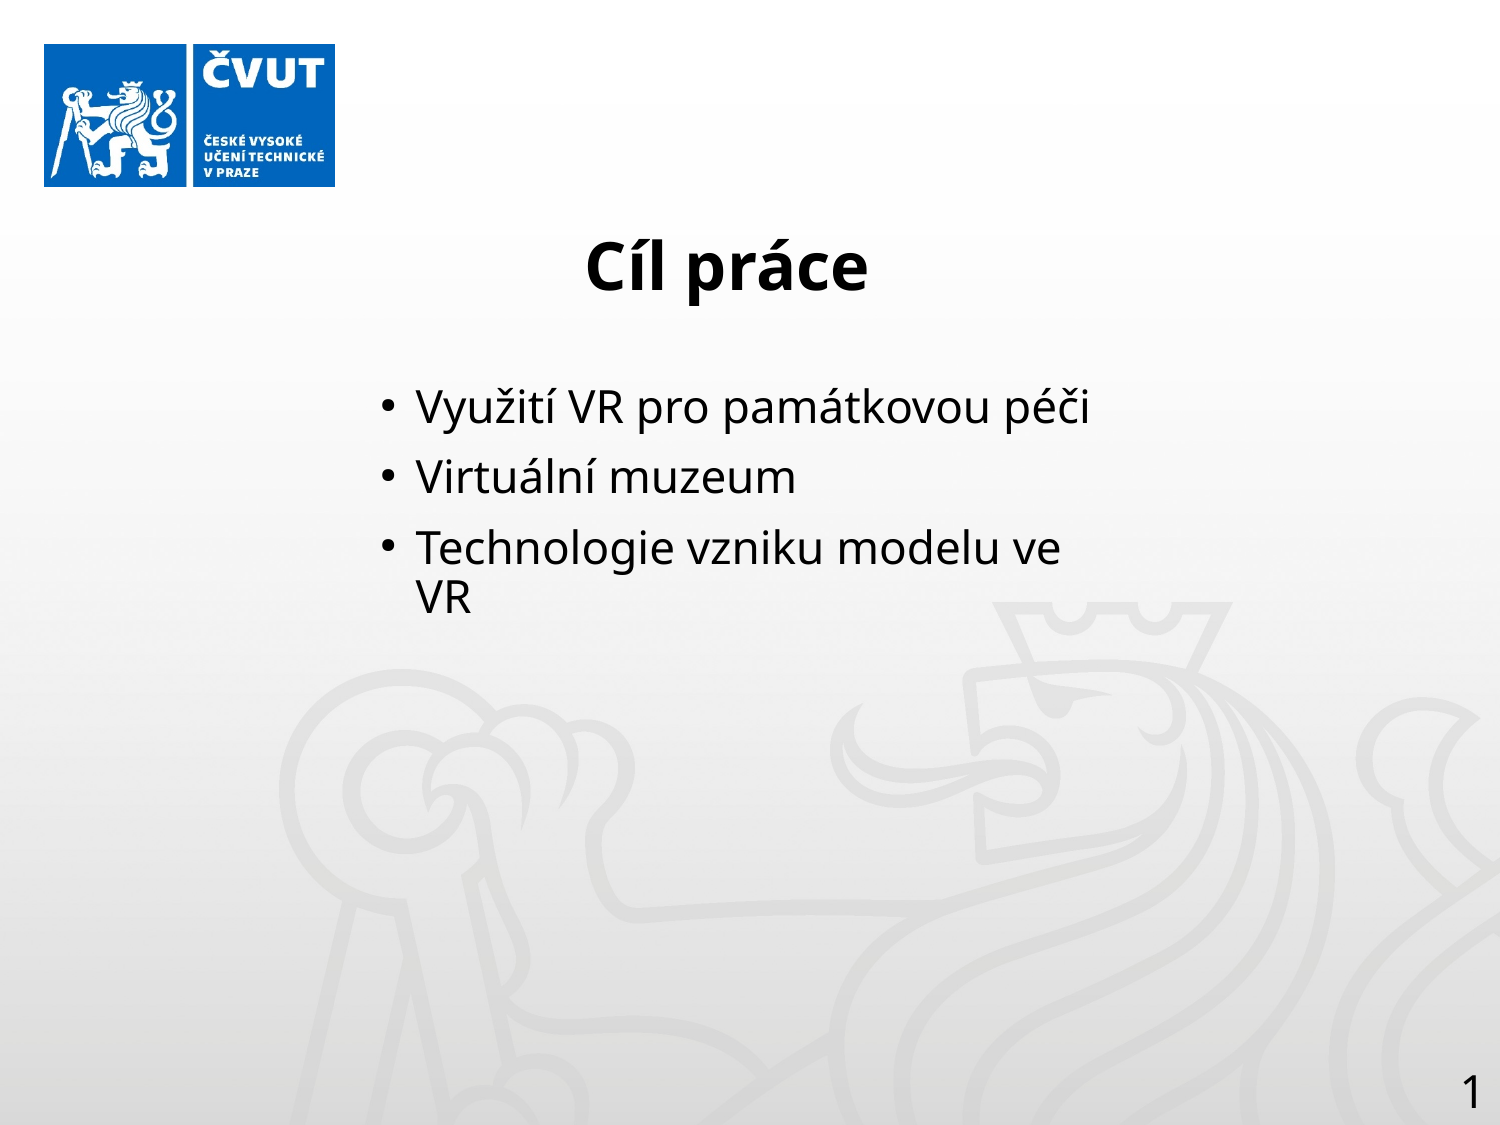

# Cíl práce
Využití VR pro památkovou péči
Virtuální muzeum
Technologie vzniku modelu ve VR
1